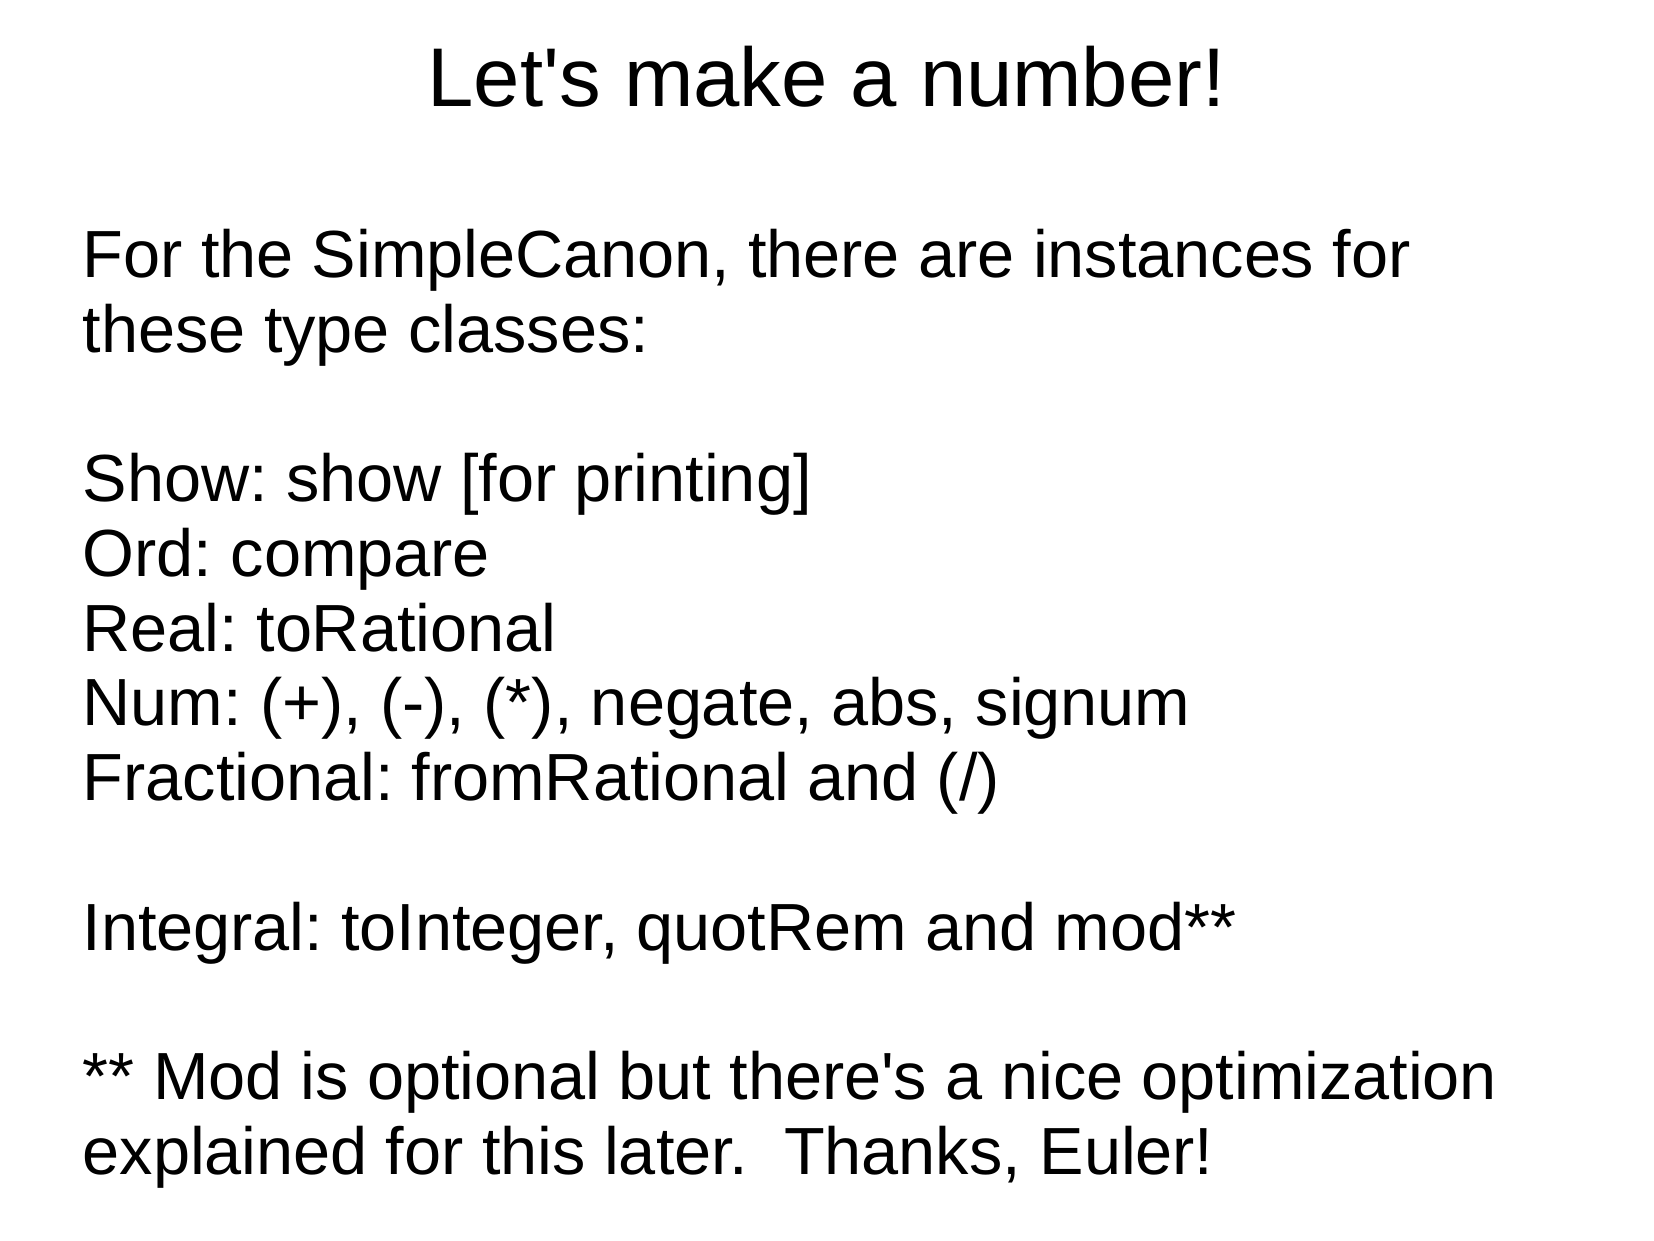

# Let's make a number!
For the SimpleCanon, there are instances for these type classes:
Show: show [for printing]
Ord: compare
Real: toRational
Num: (+), (-), (*), negate, abs, signum
Fractional: fromRational and (/)
Integral: toInteger, quotRem and mod**
** Mod is optional but there's a nice optimization explained for this later. Thanks, Euler!